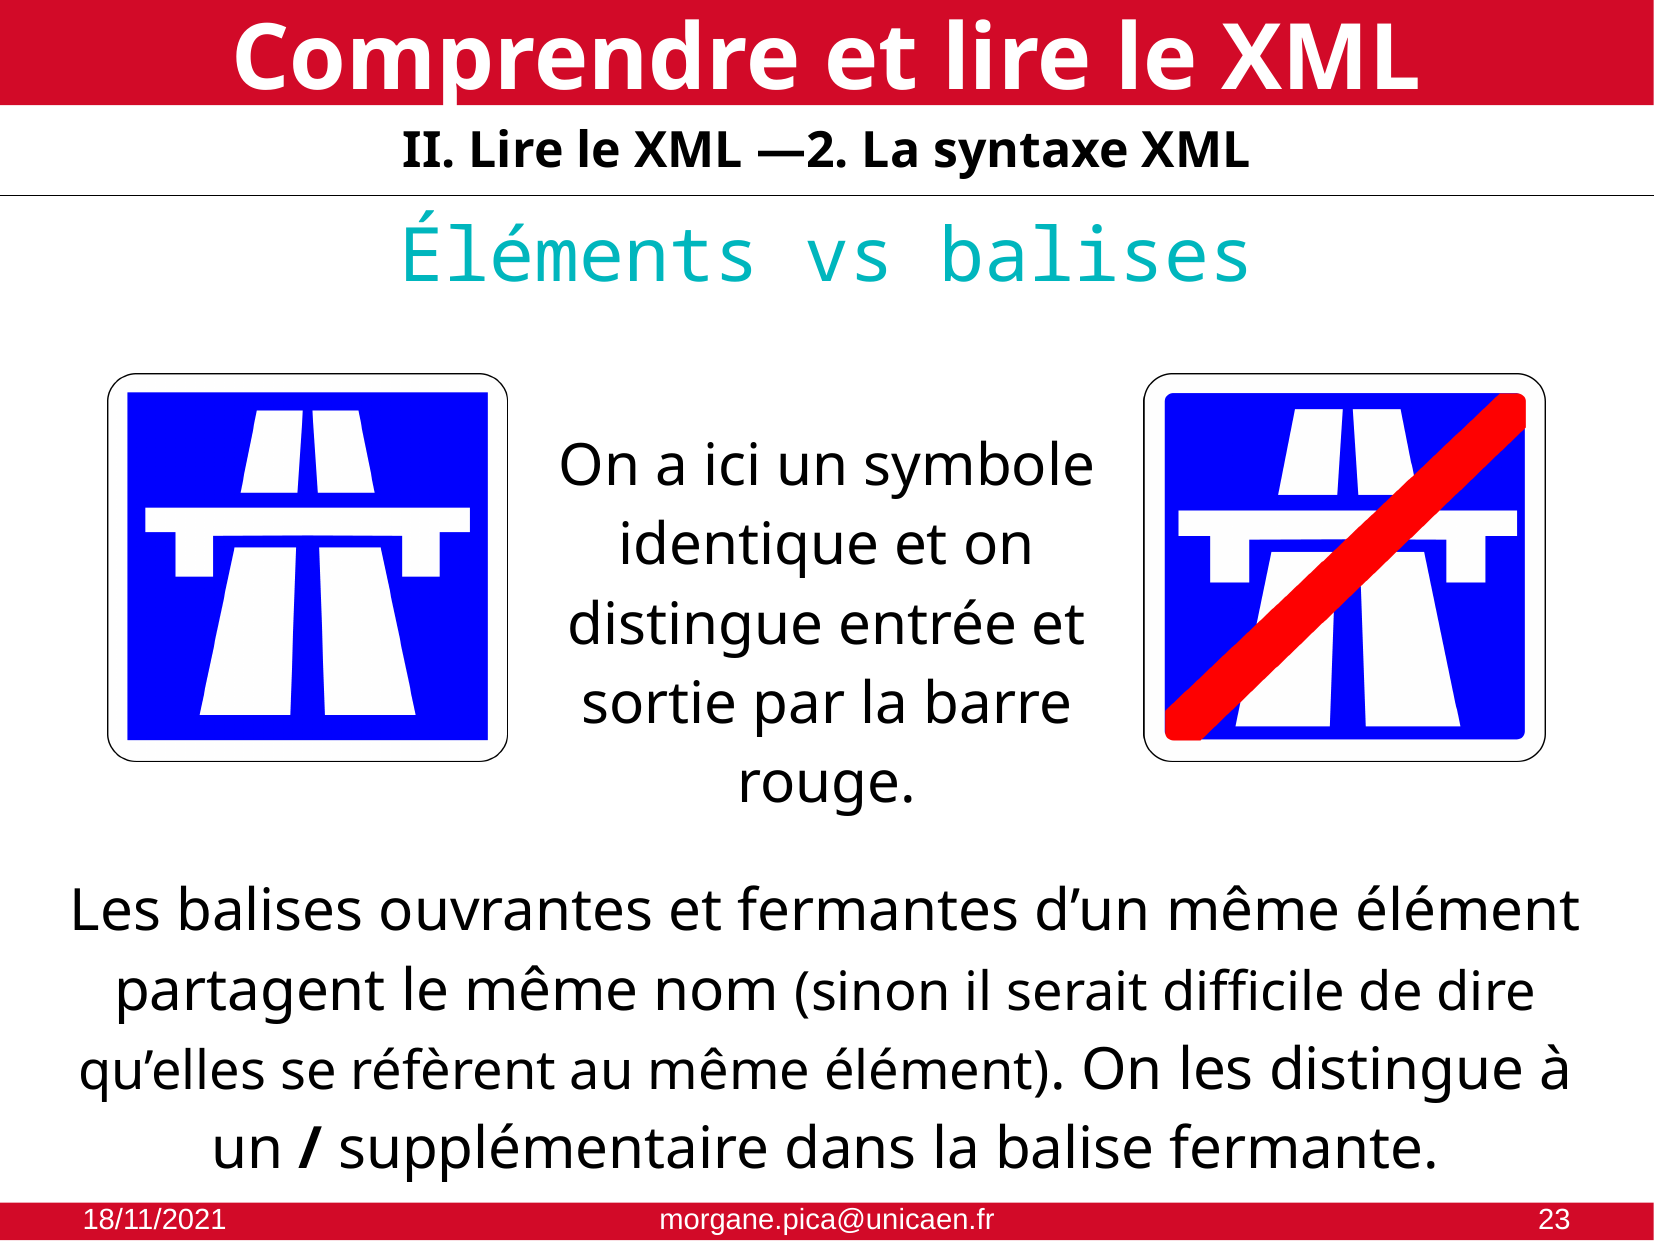

# Comprendre et lire le XML
II. Lire le XML —2. La syntaxe XML
Éléments vs balises
On a ici un symbole identique et on distingue entrée et sortie par la barre rouge.
Les balises ouvrantes et fermantes d’un même élément partagent le même nom (sinon il serait difficile de dire qu’elles se réfèrent au même élément). On les distingue à un / supplémentaire dans la balise fermante.
18/11/2021
morgane.pica@unicaen.fr
23